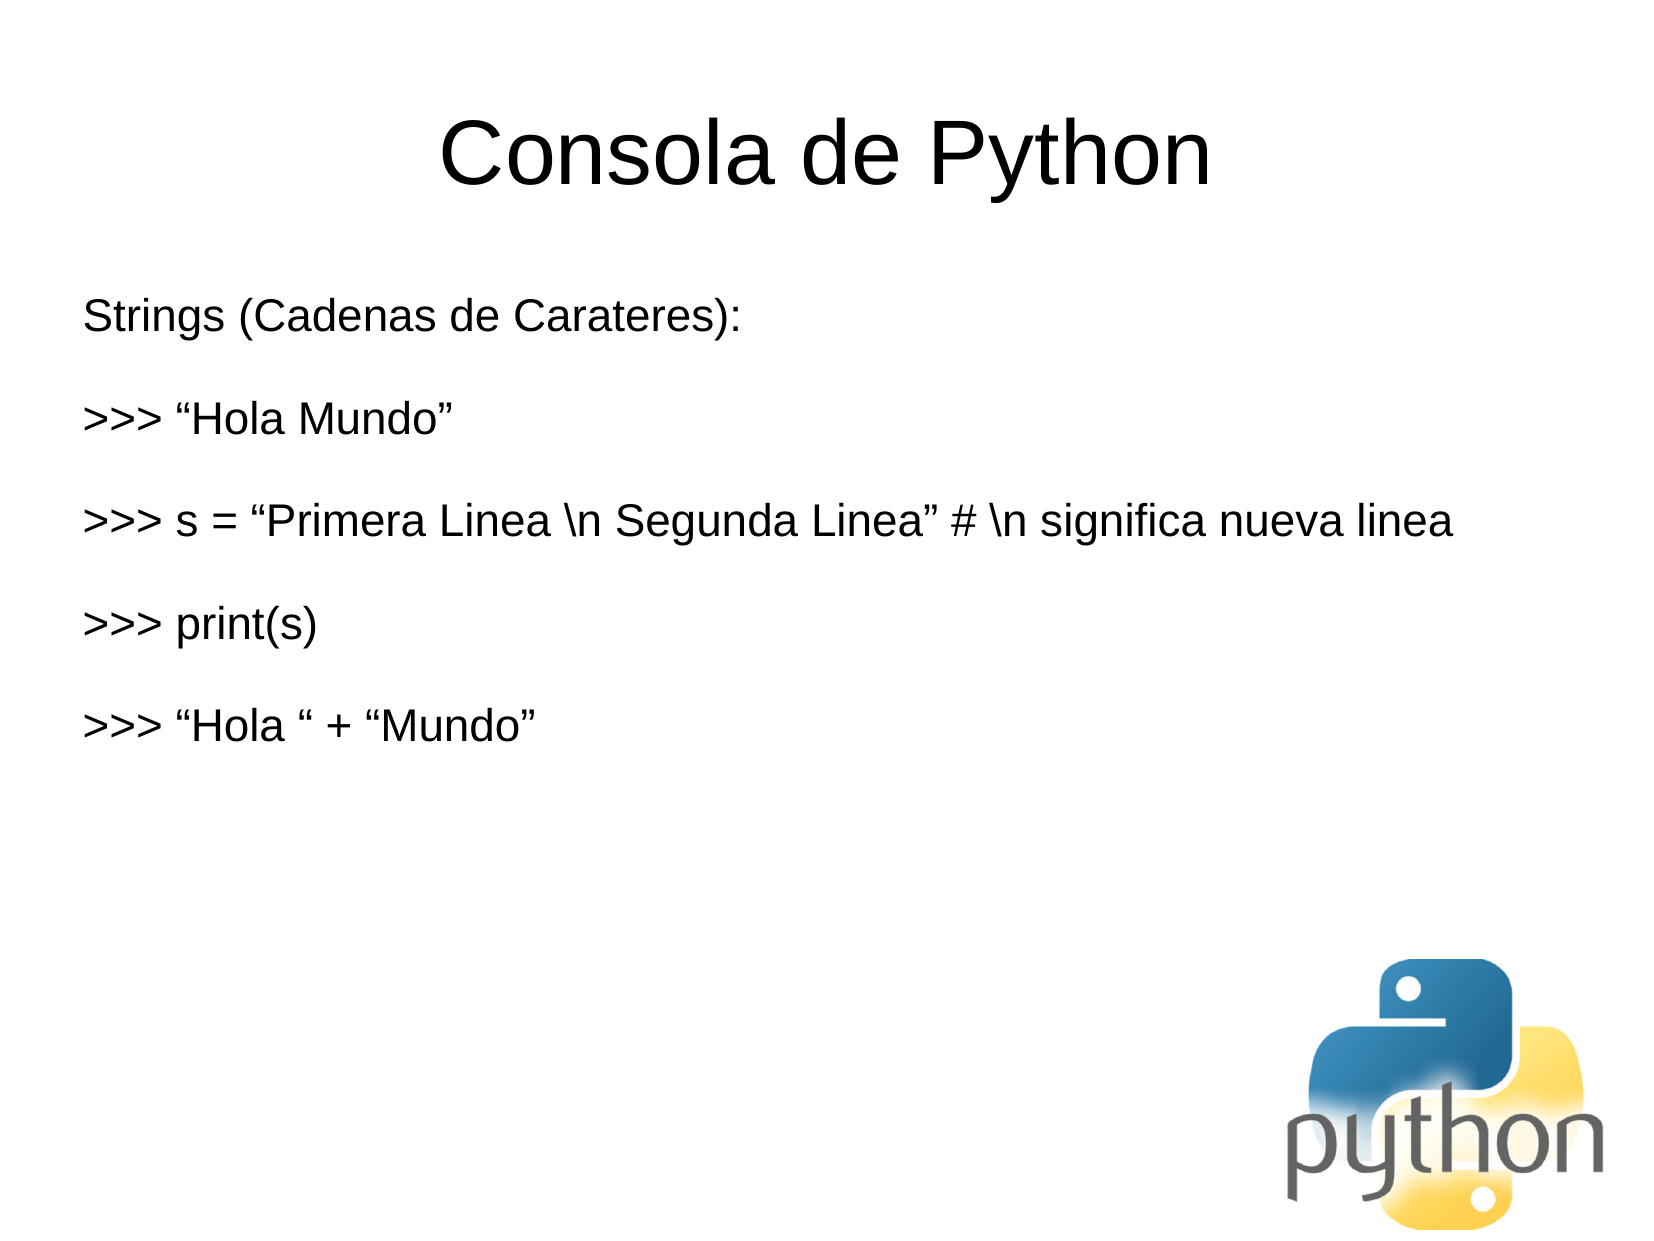

# Consola de Python
Strings (Cadenas de Carateres):
>>> “Hola Mundo”
>>> s = “Primera Linea \n Segunda Linea” # \n significa nueva linea
>>> print(s)
>>> “Hola “ + “Mundo”